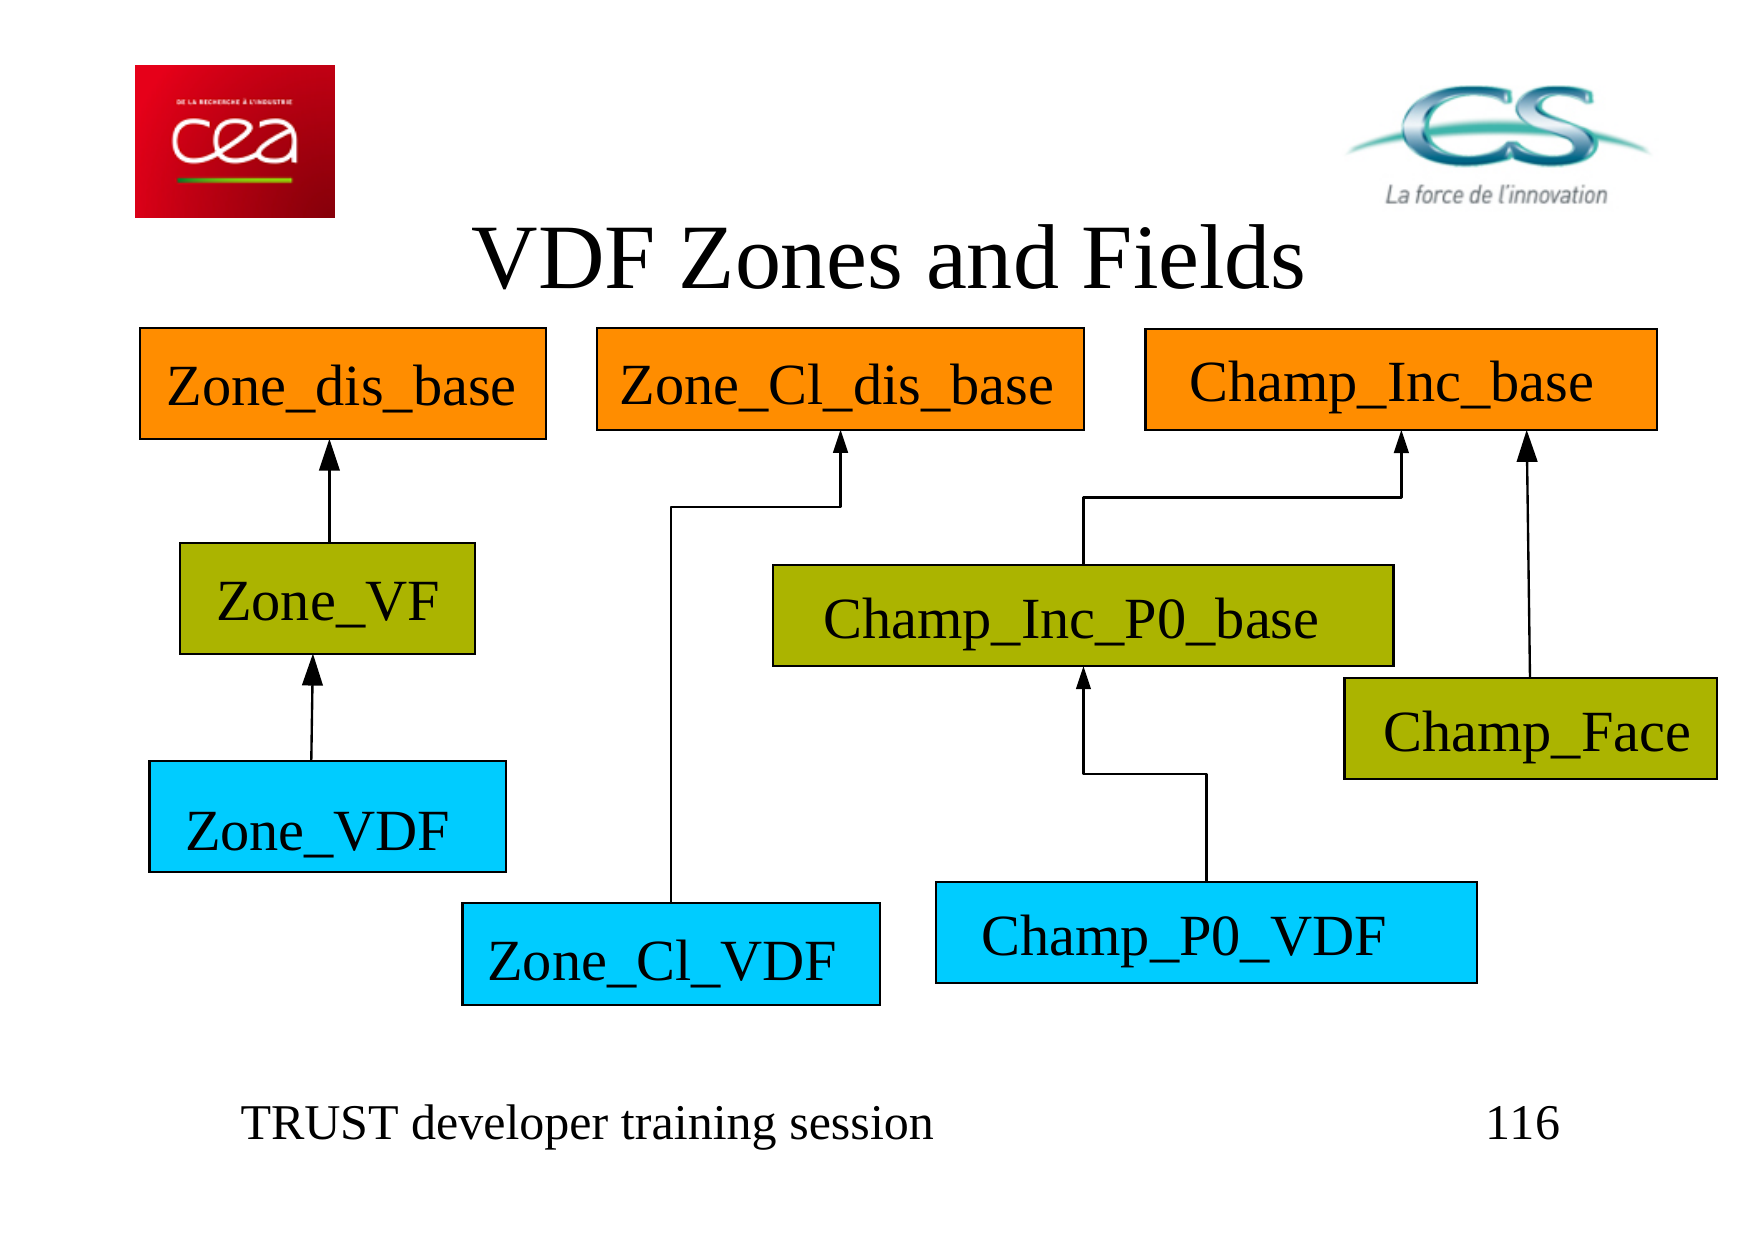

# VDF Zones and Fields
Zone_dis_base
Champ_Inc_base
Zone_Cl_dis_base
Zone_VF
Champ_Inc_P0_base
Champ_Face
Zone_VDF
Champ_P0_VDF
Zone_Cl_VDF
TRUST developer training session
116